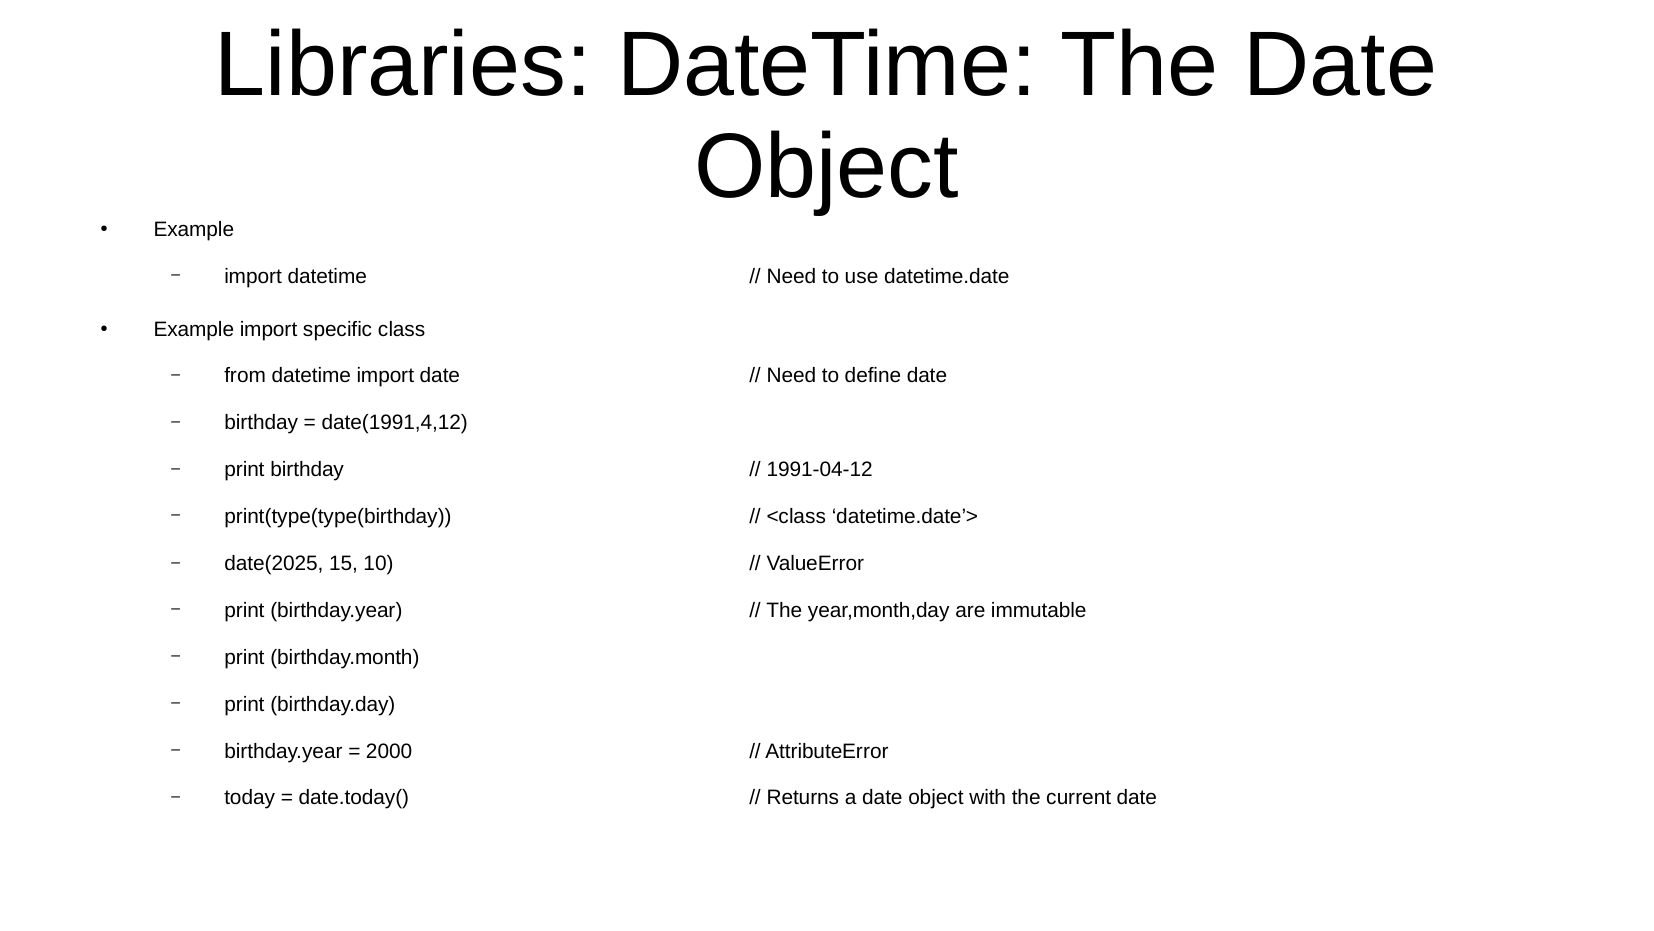

# Libraries: DateTime: The Date Object
Example
import datetime						// Need to use datetime.date
Example import specific class
from datetime import date				// Need to define date
birthday = date(1991,4,12)
print birthday						// 1991-04-12
print(type(type(birthday))				// <class ‘datetime.date’>
date(2025, 15, 10)					// ValueError
print (birthday.year)					// The year,month,day are immutable
print (birthday.month)
print (birthday.day)
birthday.year = 2000					// AttributeError
today = date.today()					// Returns a date object with the current date